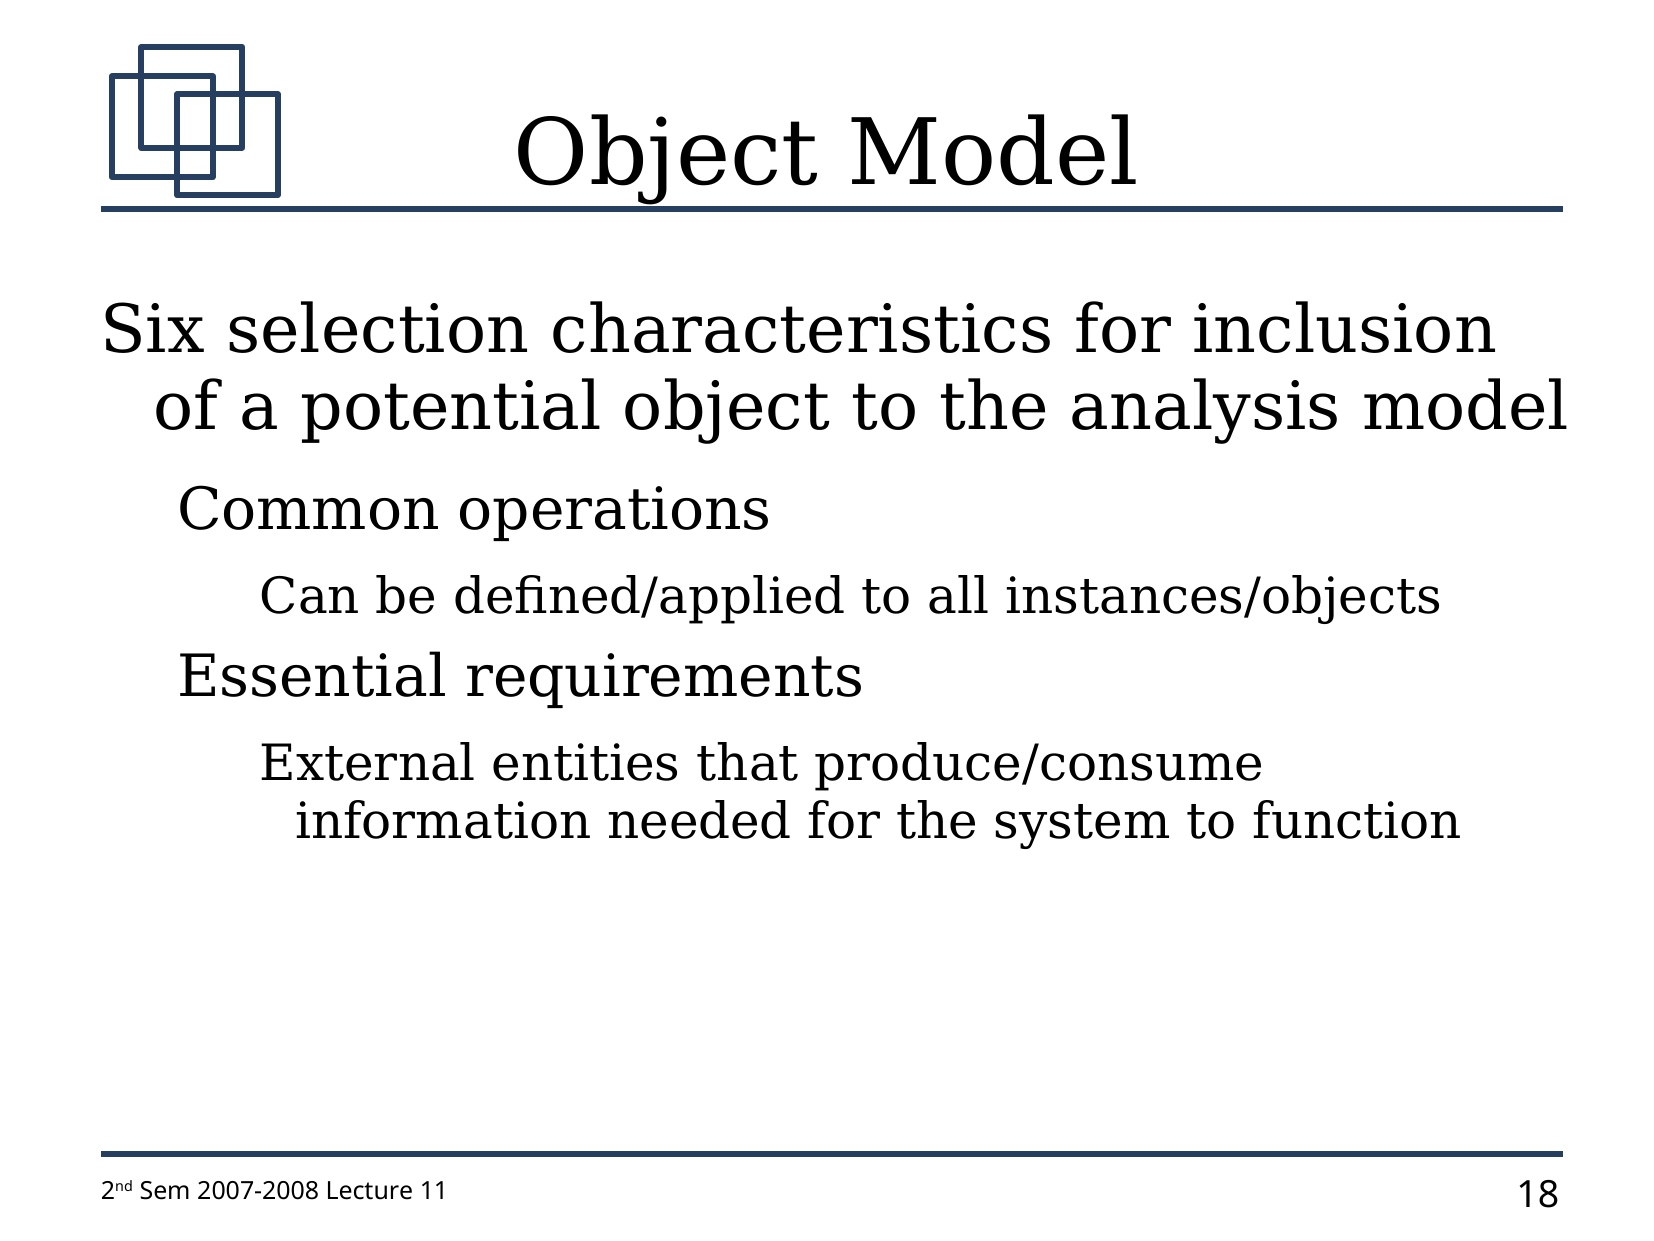

# Object Model
Six selection characteristics for inclusion of a potential object to the analysis model
Common operations
Can be defined/applied to all instances/objects
Essential requirements
External entities that produce/consume information needed for the system to function